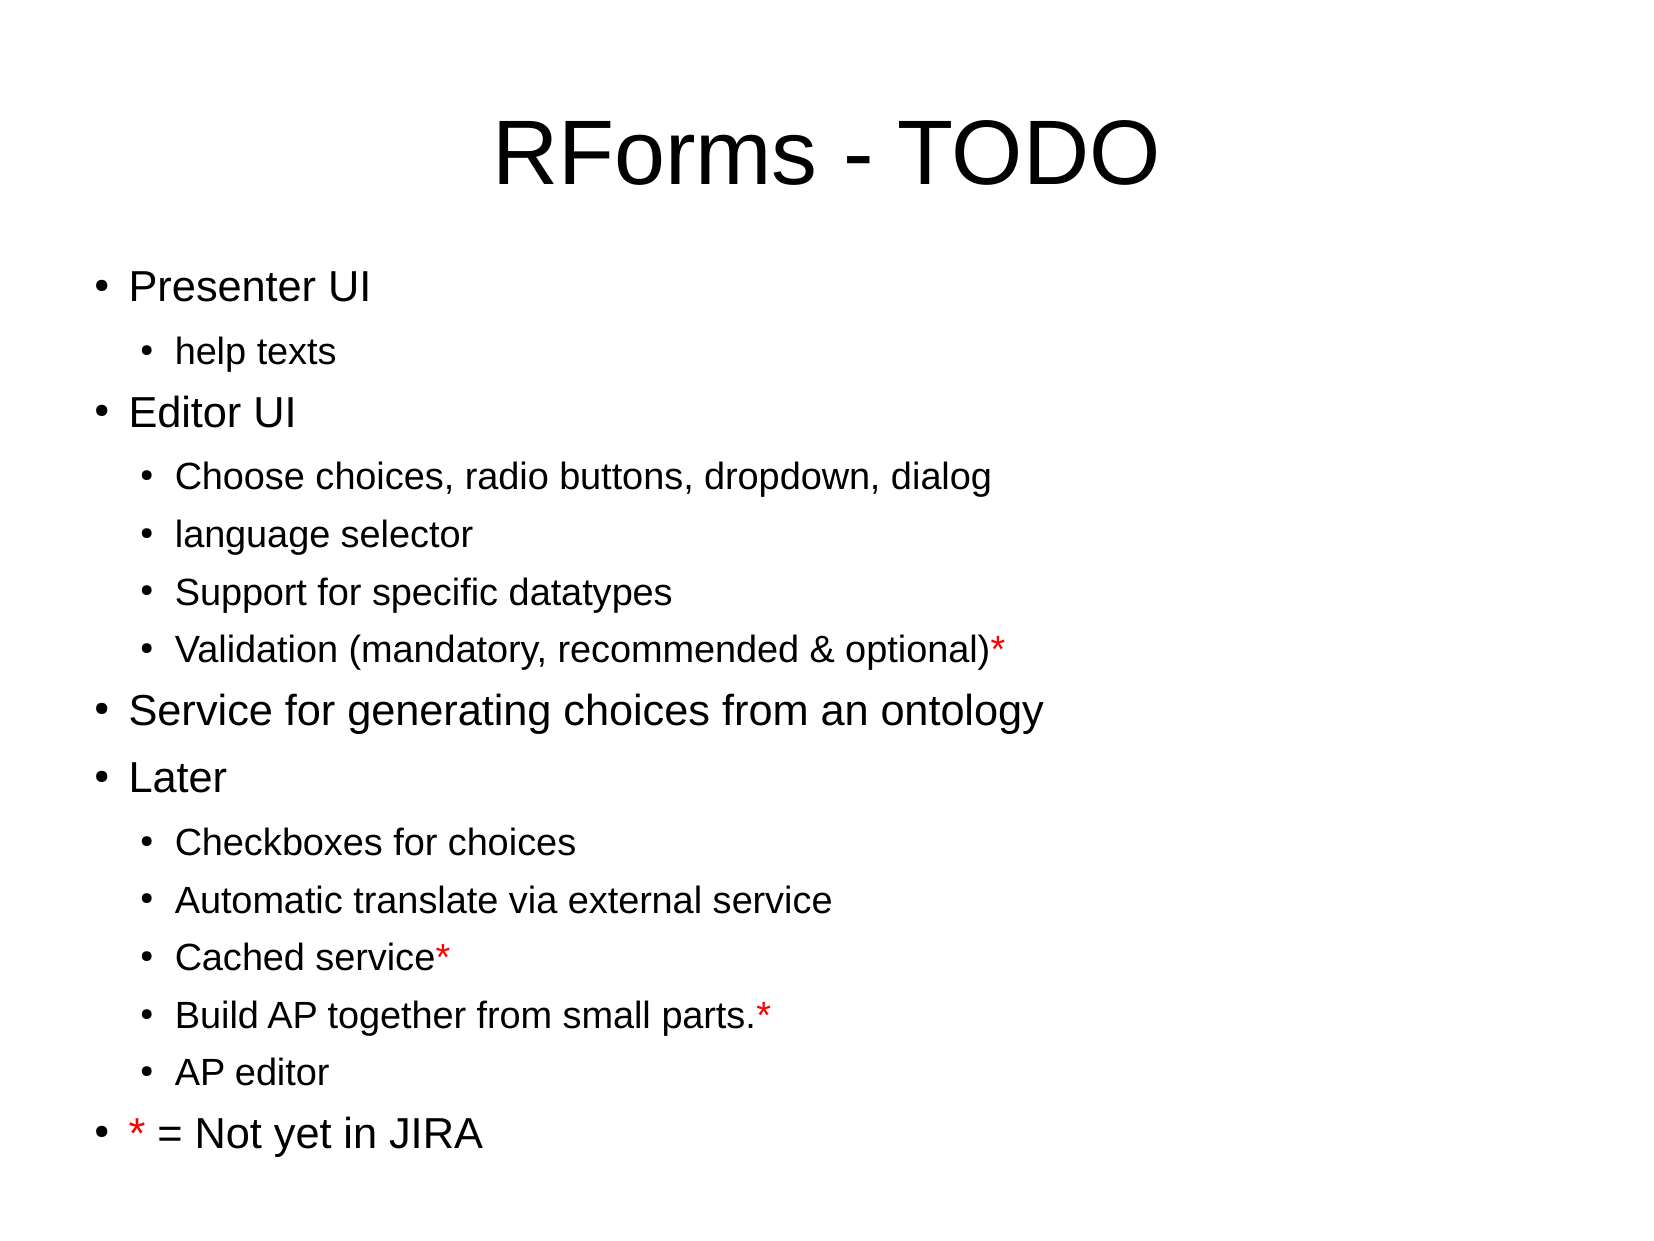

# RForms - TODO
Presenter UI
help texts
Editor UI
Choose choices, radio buttons, dropdown, dialog
language selector
Support for specific datatypes
Validation (mandatory, recommended & optional)*
Service for generating choices from an ontology
Later
Checkboxes for choices
Automatic translate via external service
Cached service*
Build AP together from small parts.*
AP editor
* = Not yet in JIRA